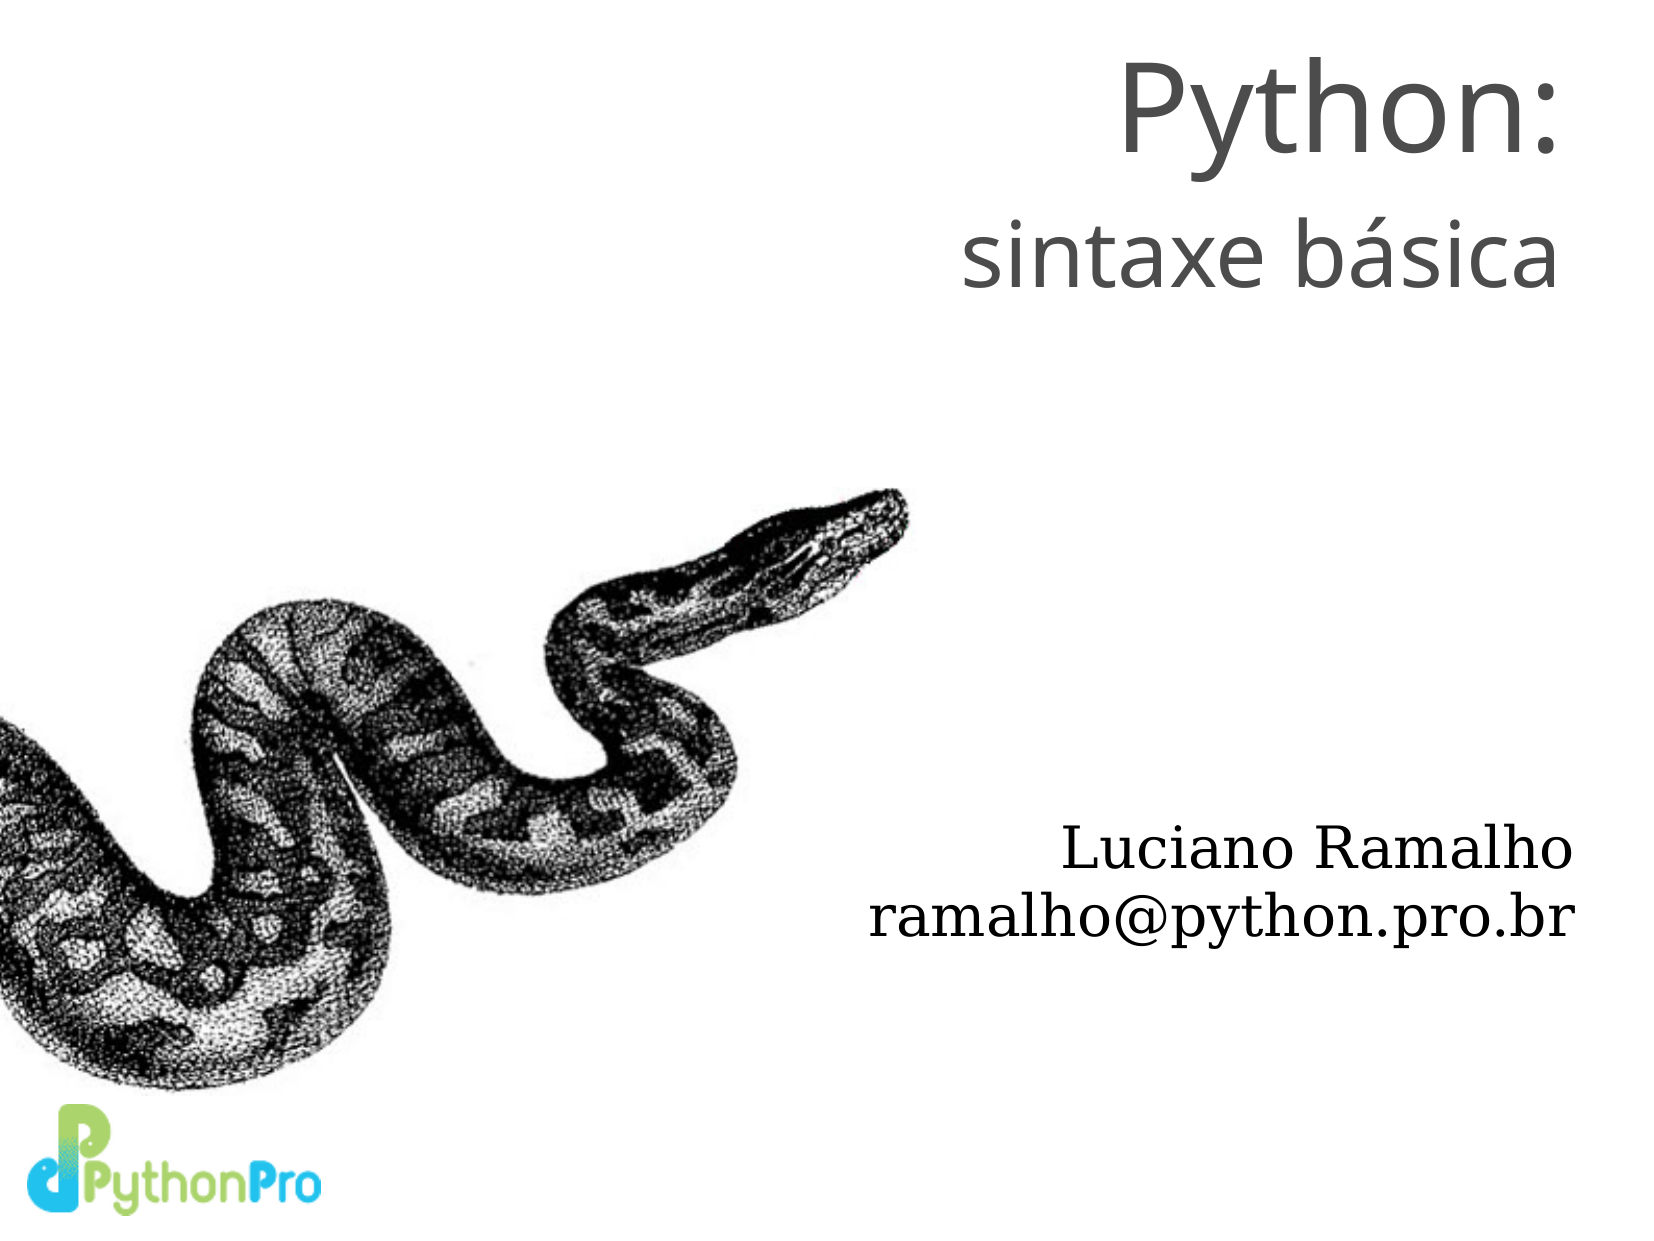

# Python: sintaxe básica
Luciano Ramalho
ramalho@python.pro.br